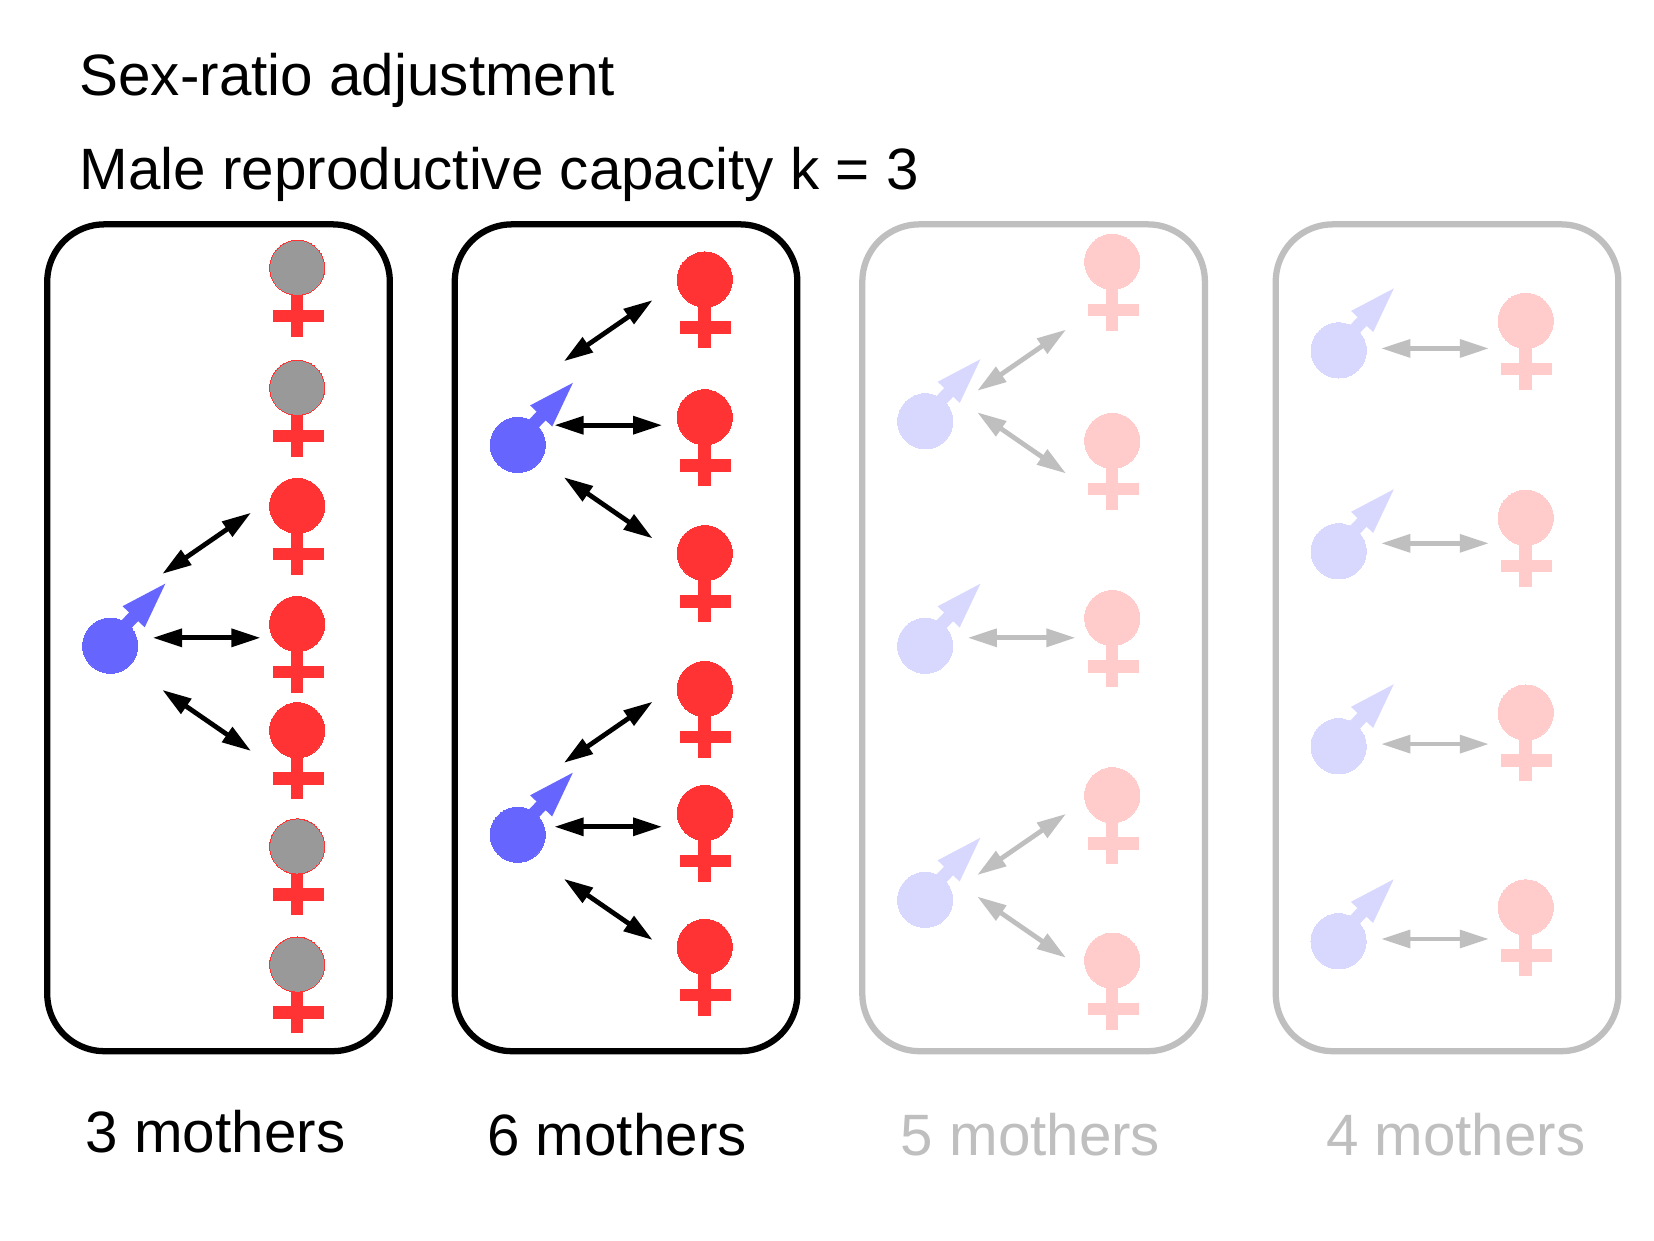

Sex-ratio adjustment
Male reproductive capacity k = 3
3 mothers
6 mothers
5 mothers
4 mothers